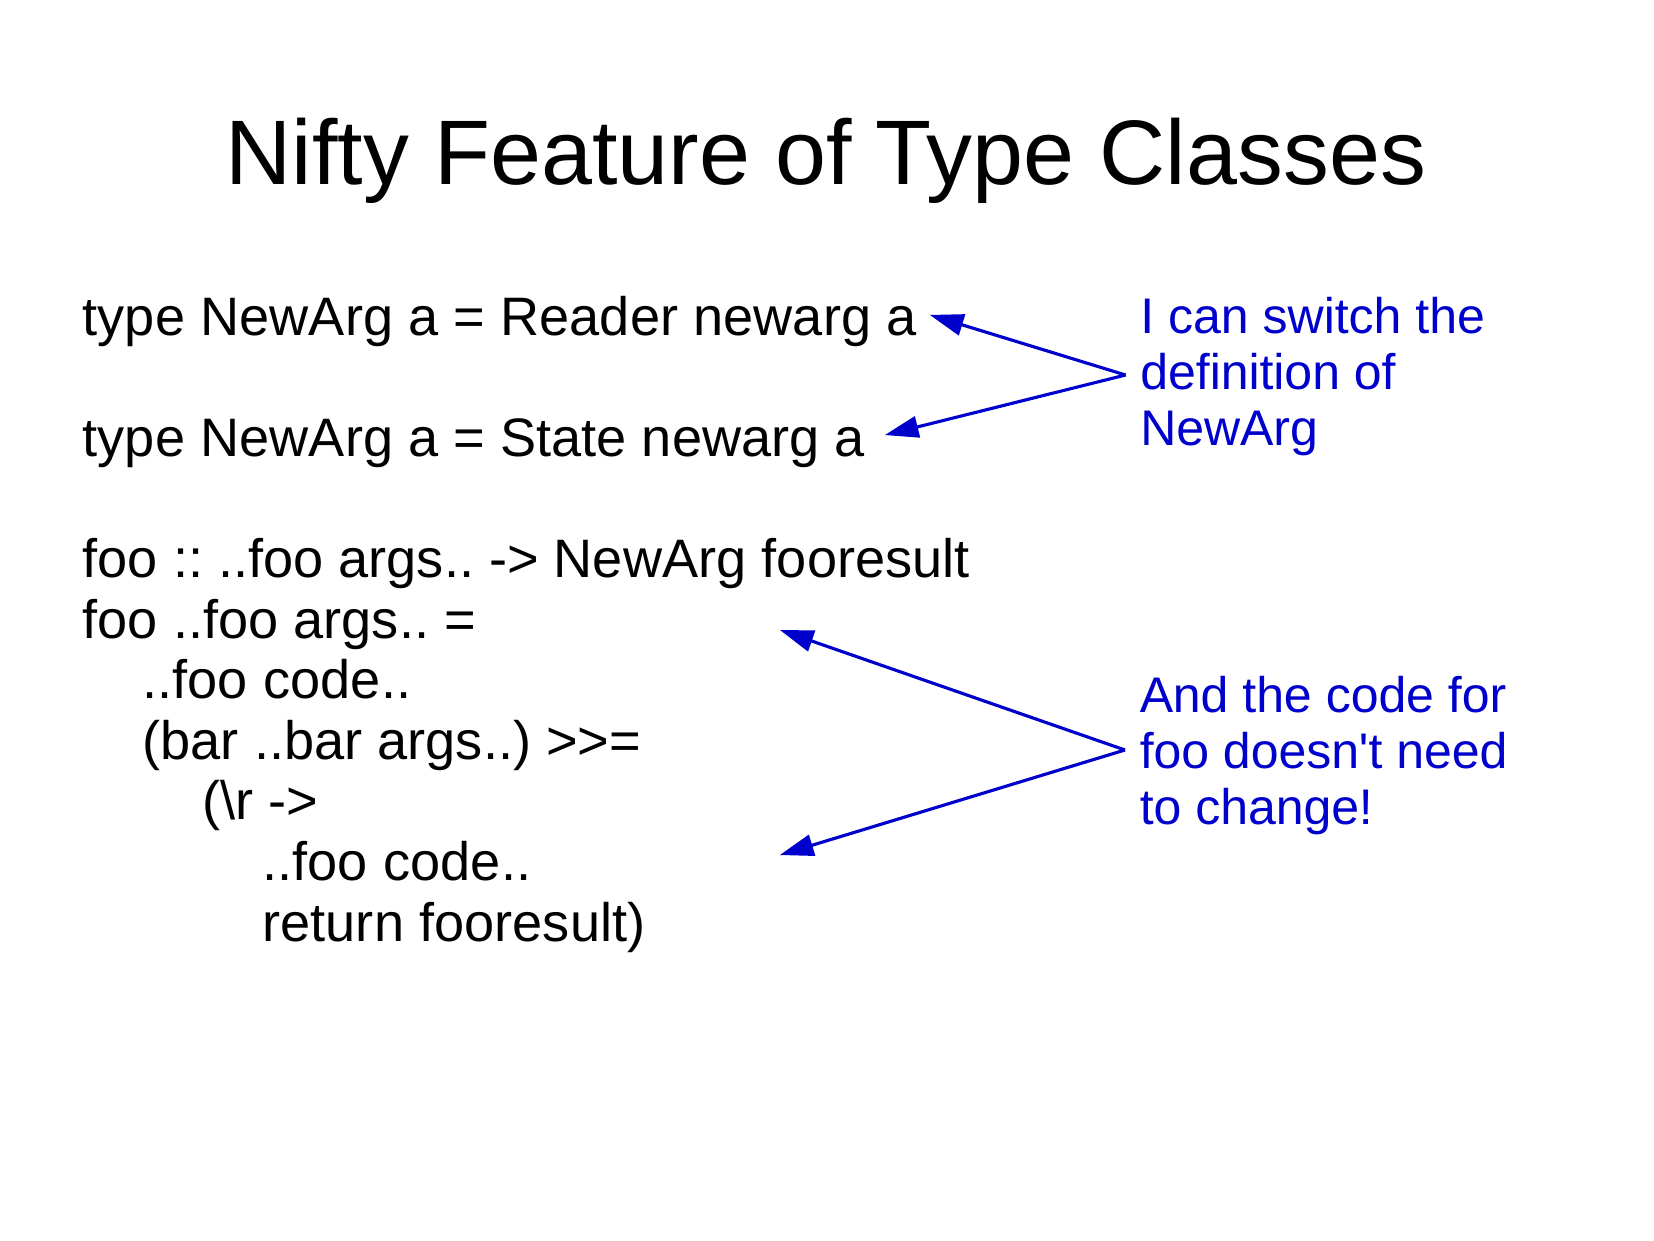

# Nifty Feature of Type Classes
I can switch the
definition of
NewArg
type NewArg a = Reader newarg a
type NewArg a = State newarg a
foo :: ..foo args.. -> NewArg fooresult
foo ..foo args.. =
 ..foo code..
 (bar ..bar args..) >>=
 (\r ->
 ..foo code..
 return fooresult)
And the code for
foo doesn't need
to change!